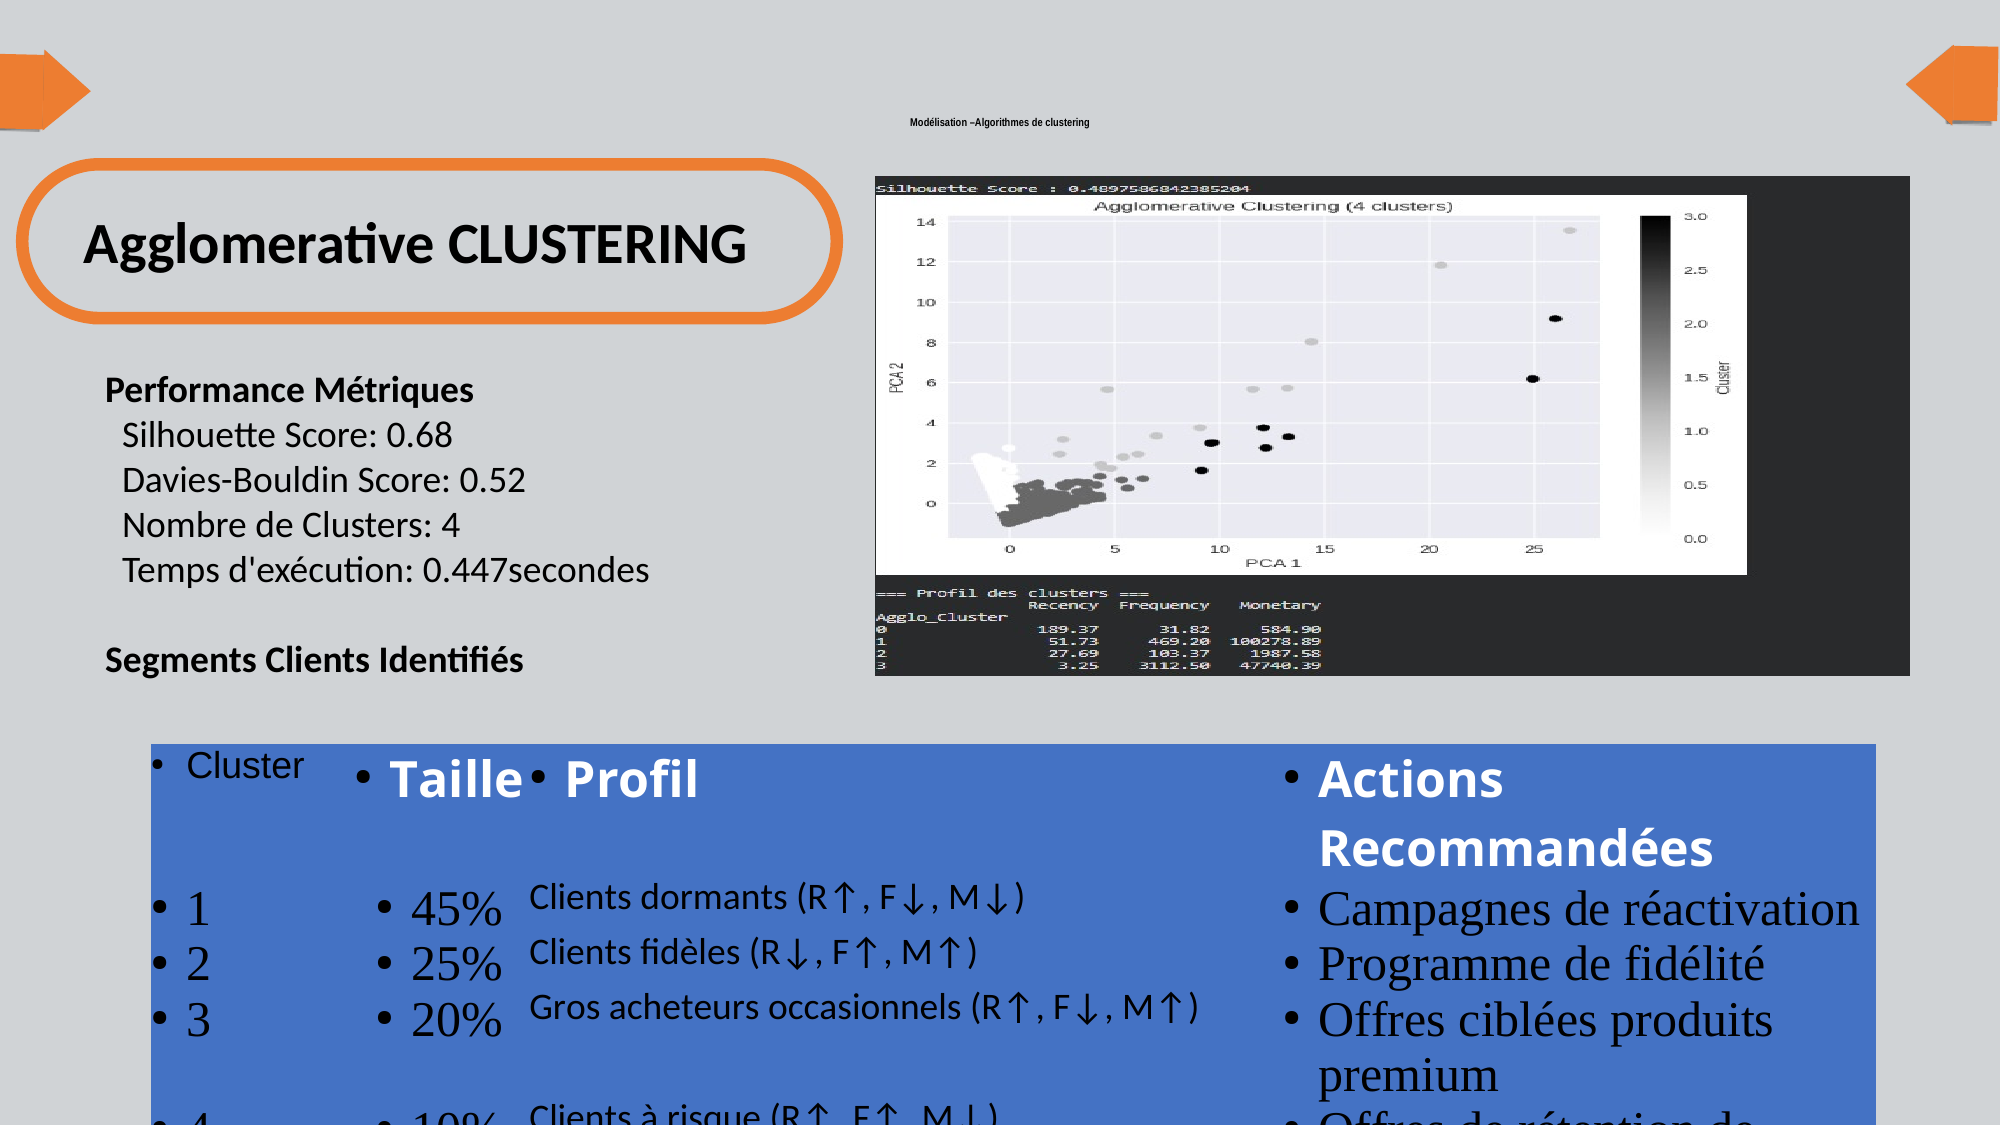

# Modélisation –Algorithmes de clustering
Agglomerative CLUSTERING
Performance Métriques
 Silhouette Score: 0.68
 Davies-Bouldin Score: 0.52
 Nombre de Clusters: 4
 Temps d'exécution: 0.447secondes
Segments Clients Identifiés
| Cluster | Taille | Profil | Actions Recommandées |
| --- | --- | --- | --- |
| 1 | 45% | Clients dormants (R↑, F↓, M↓) | Campagnes de réactivation |
| 2 | 25% | Clients fidèles (R↓, F↑, M↑) | Programme de fidélité |
| 3 | 20% | Gros acheteurs occasionnels (R↑, F↓, M↑) | Offres ciblées produits premium |
| 4 | 10% | Clients à risque (R↑, F↑, M↓) | Offres de rétention de personnalisées |